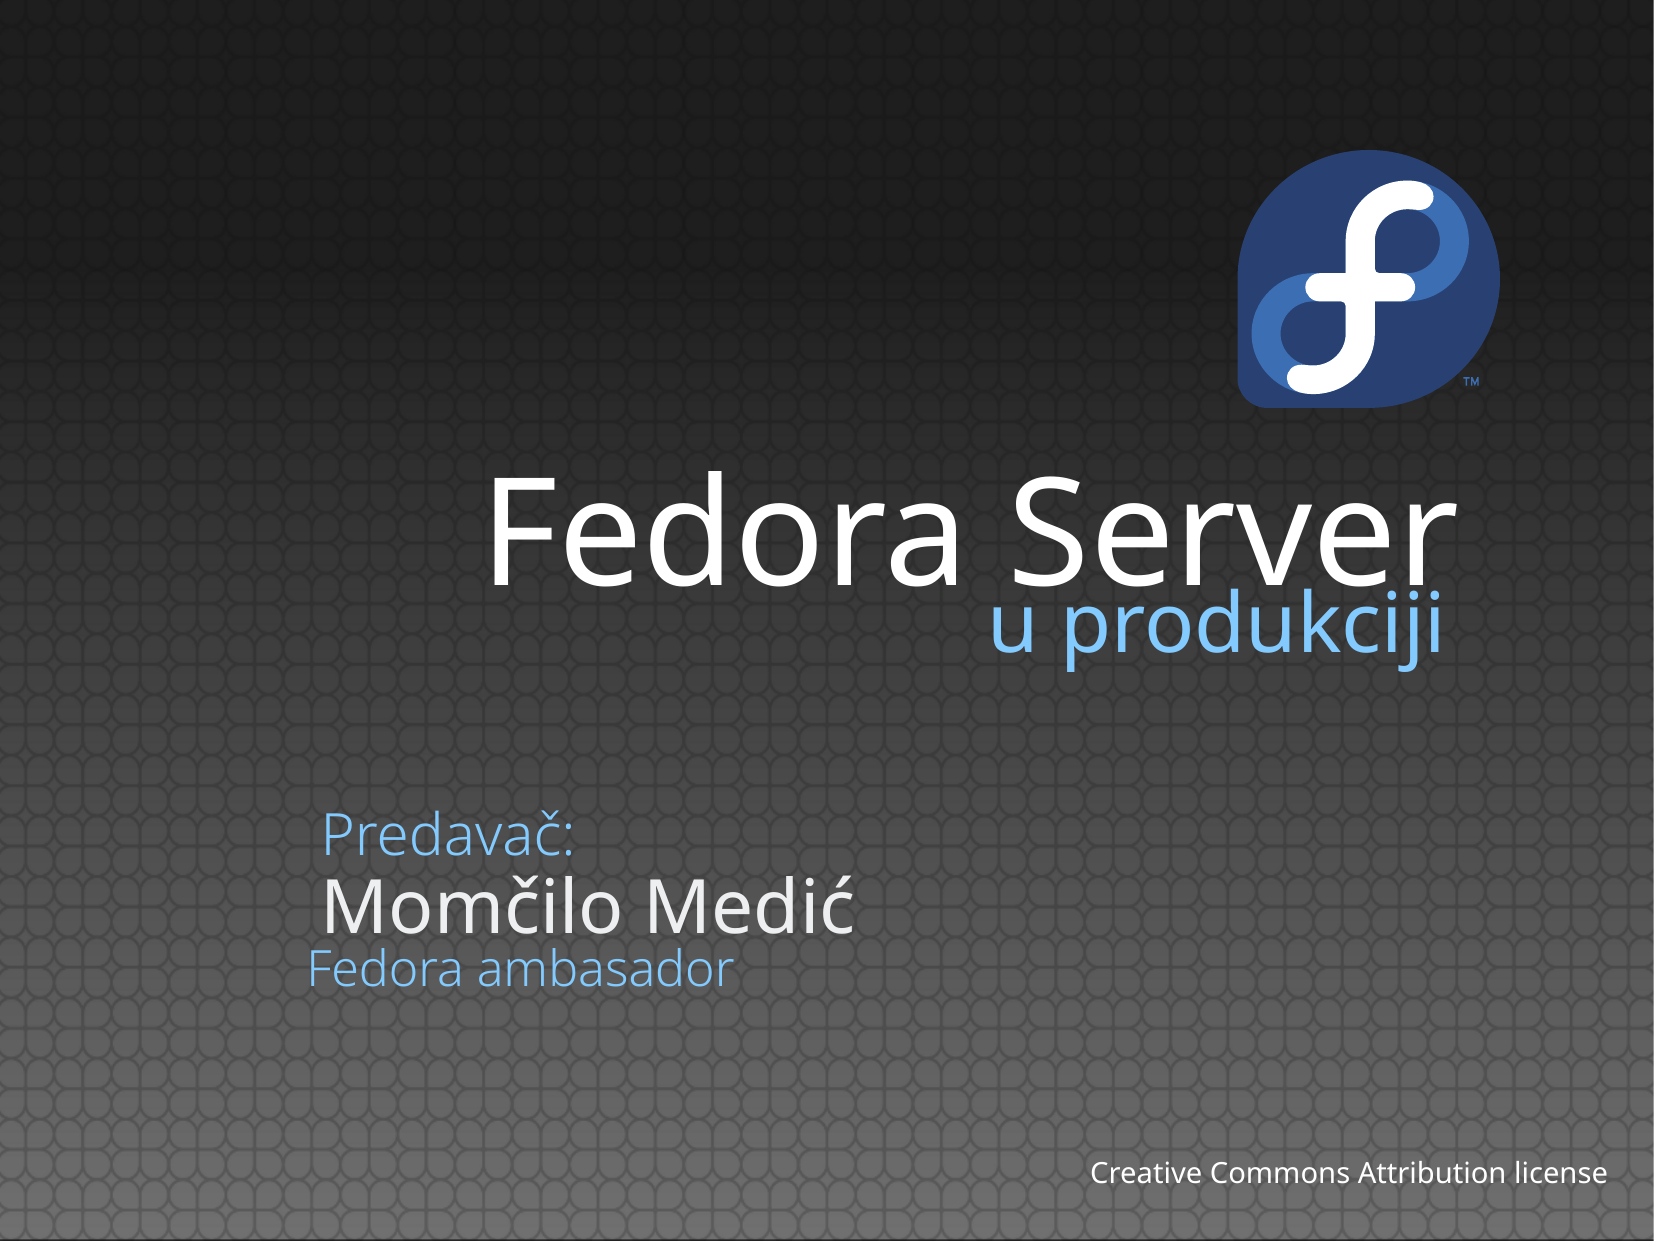

Fedora Server
# u produkciji
Predavač:
Momčilo Medić
Fedora ambasador
Creative Commons Attribution license